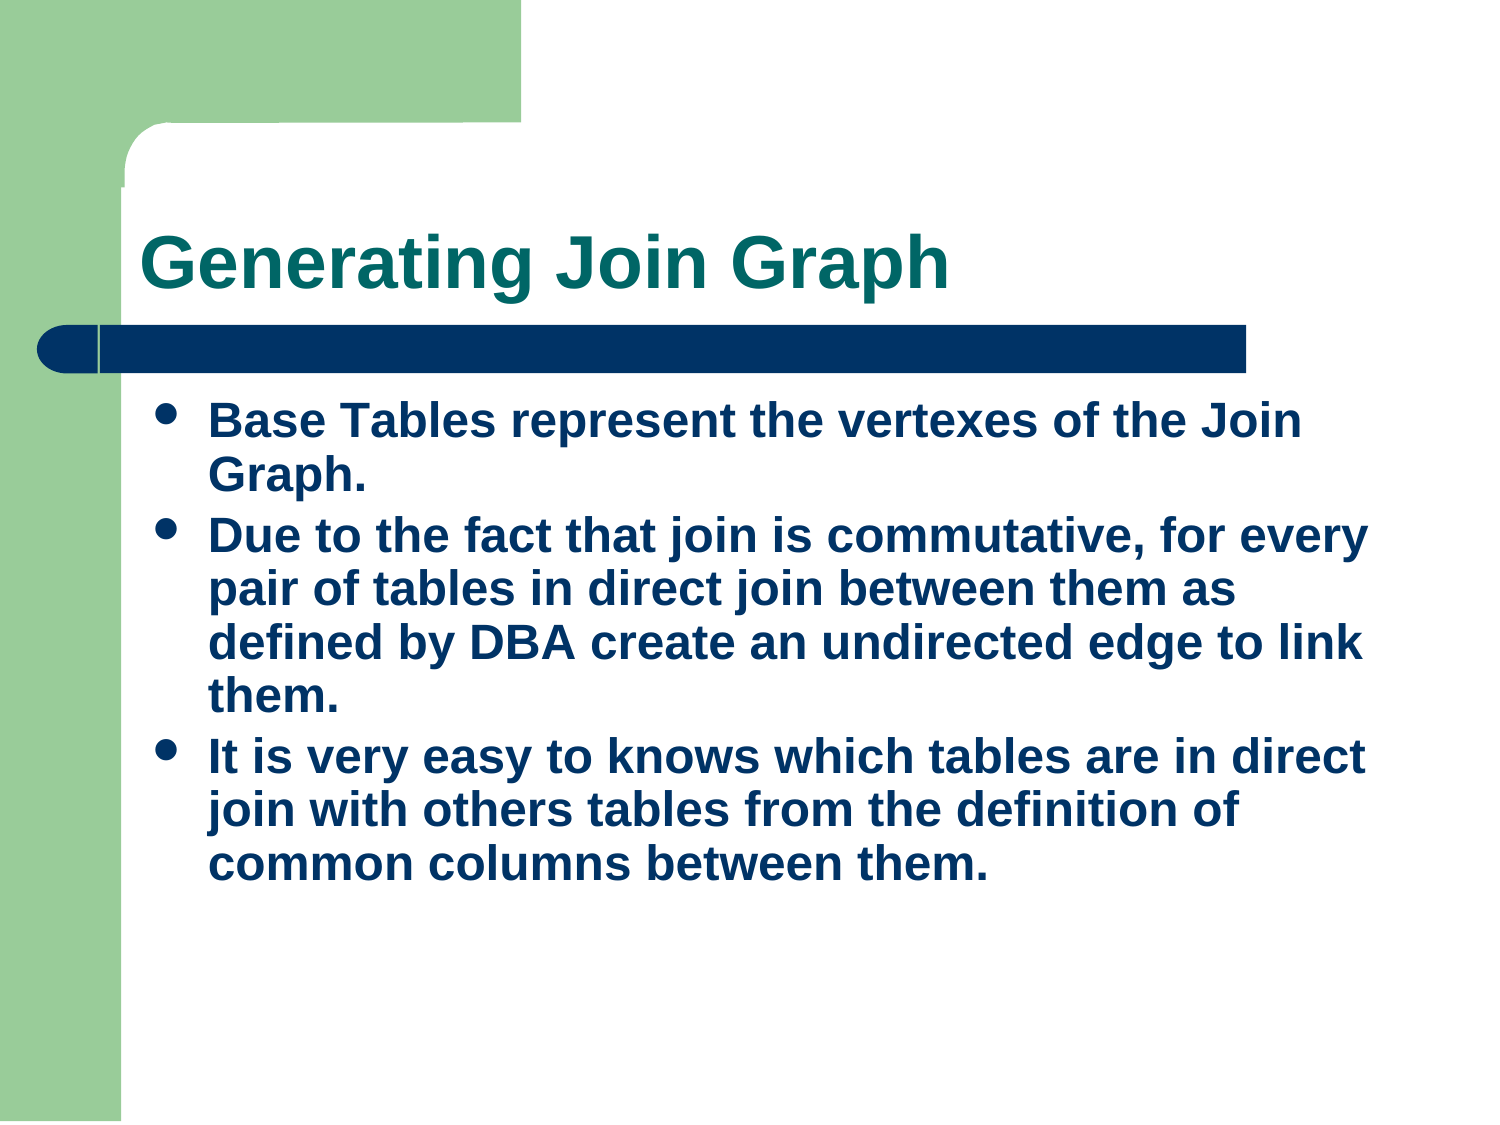

# Generating Join Graph
Base Tables represent the vertexes of the Join Graph.
Due to the fact that join is commutative, for every pair of tables in direct join between them as defined by DBA create an undirected edge to link them.
It is very easy to knows which tables are in direct join with others tables from the definition of common columns between them.